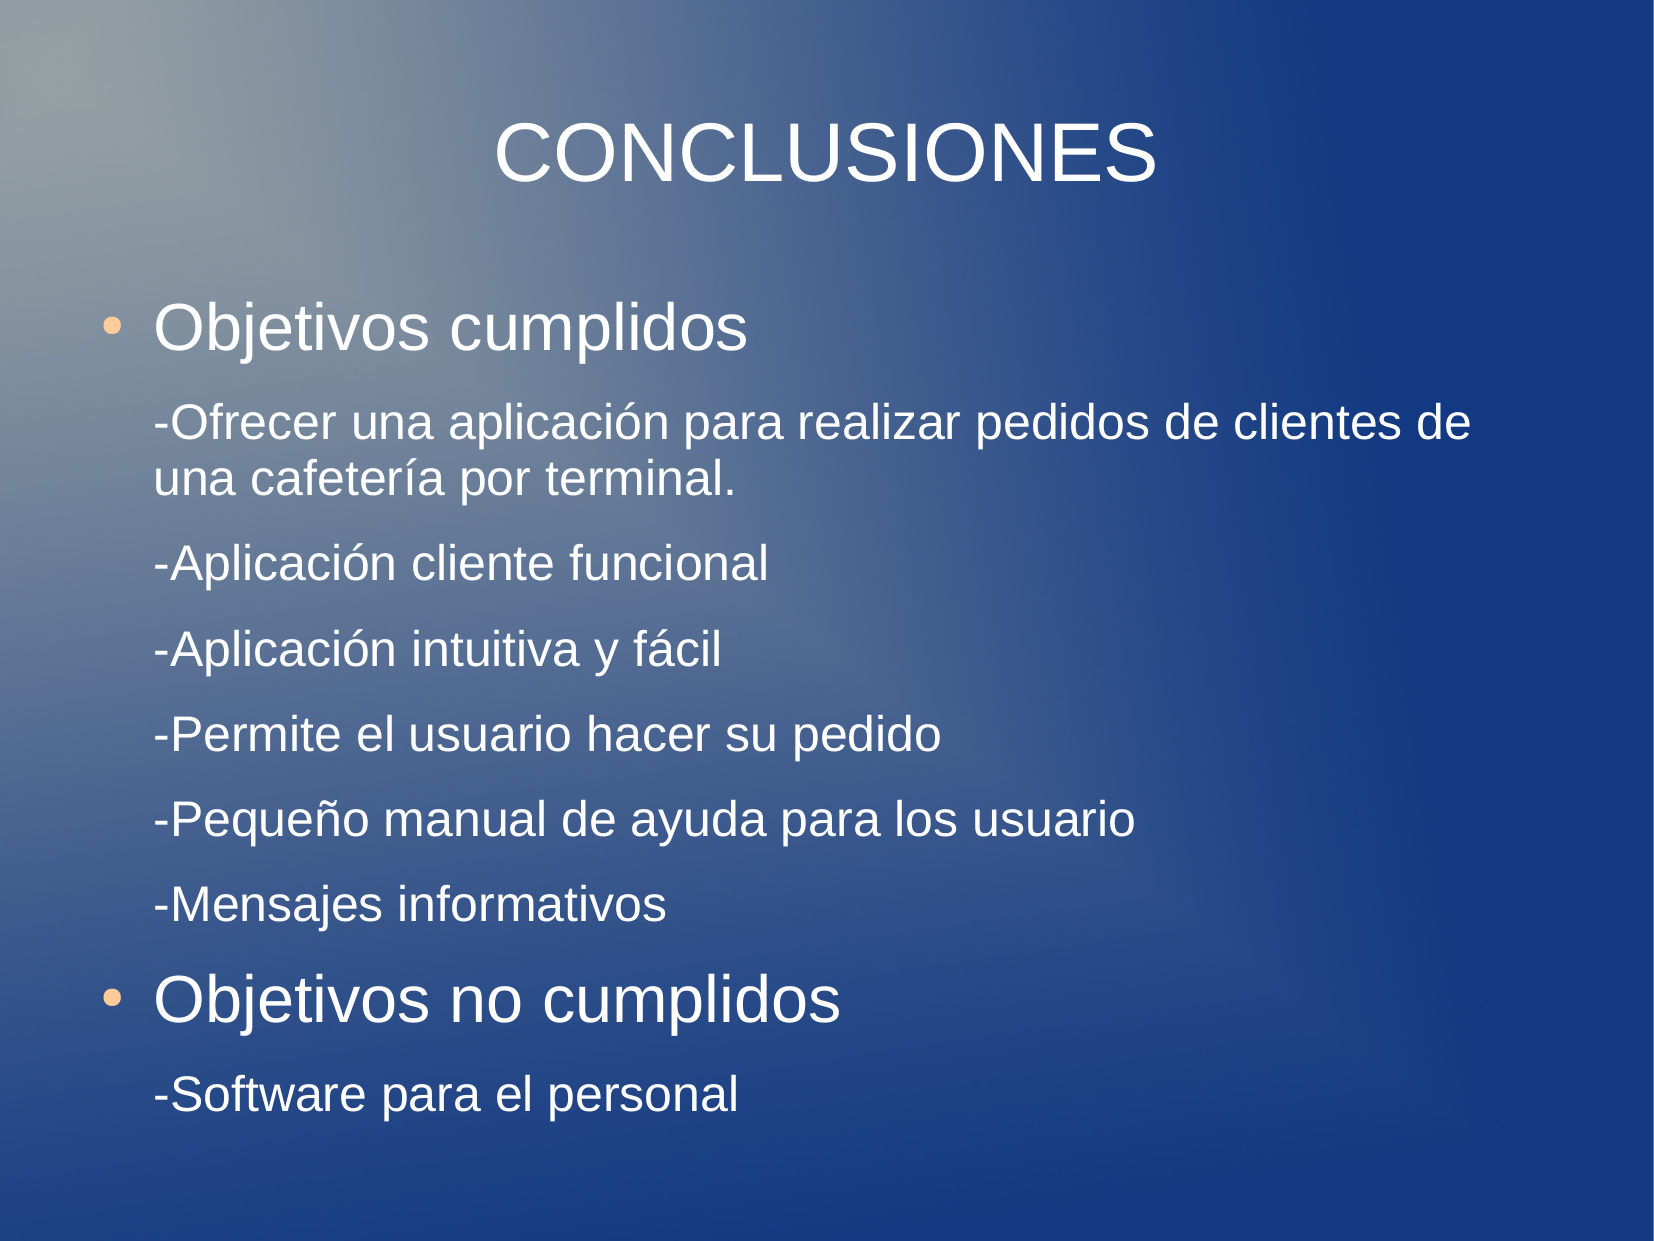

# CONCLUSIONES
Objetivos cumplidos
-Ofrecer una aplicación para realizar pedidos de clientes de una cafetería por terminal.
-Aplicación cliente funcional
-Aplicación intuitiva y fácil
-Permite el usuario hacer su pedido
-Pequeño manual de ayuda para los usuario
-Mensajes informativos
Objetivos no cumplidos
-Software para el personal